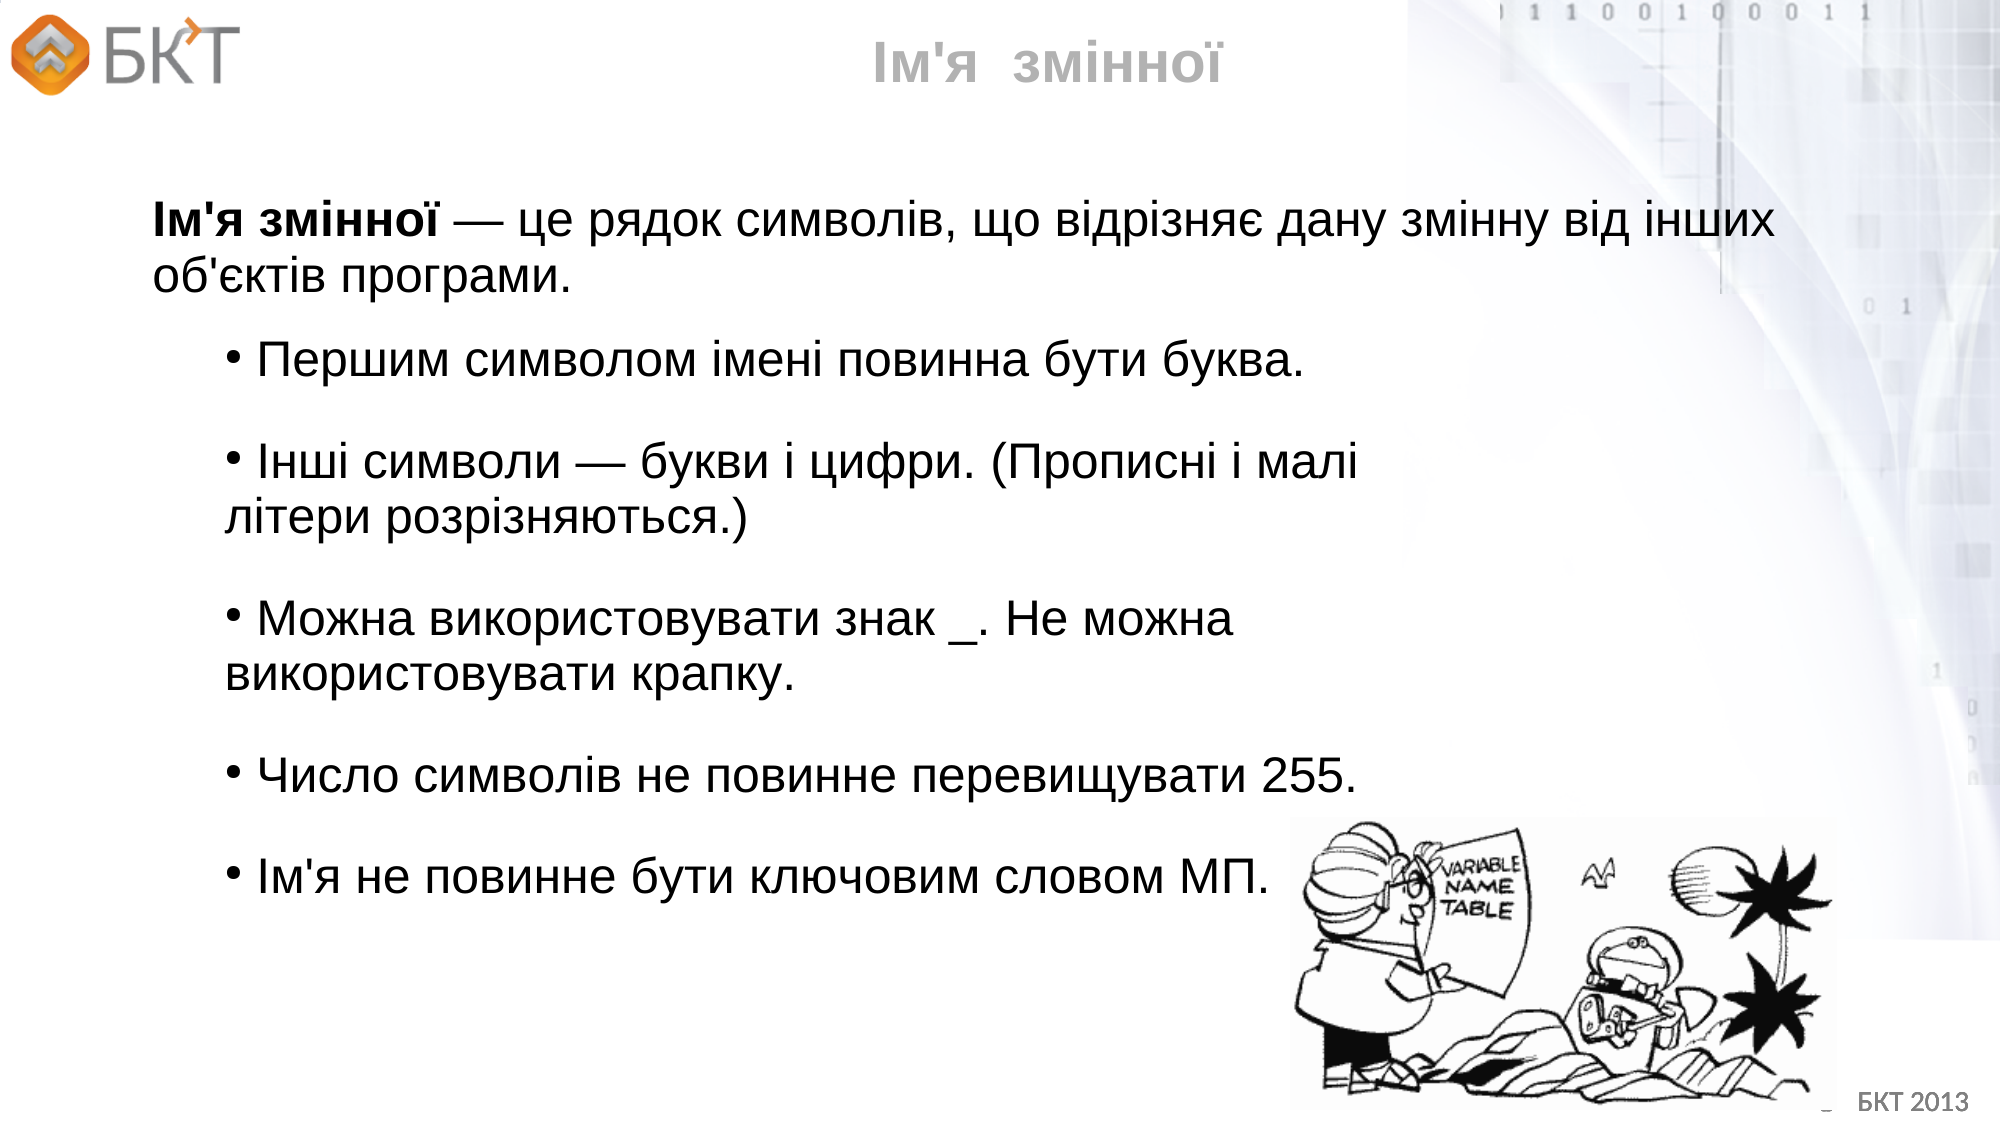

Ім'я змінної
Ім'я змінної — це рядок символів, що відрізняє дану змінну від інших об'єктів програми.
 Першим символом імені повинна бути буква.
 Інші символи — букви і цифри. (Прописні і малі літери розрізняються.)
 Можна використовувати знак _. Не можна використовувати крапку.
 Число символів не повинне перевищувати 255.
 Ім'я не повинне бути ключовим словом МП.
БКТ 2013
БКТ 2013
БКТ 2013
БКТ 2013
БКТ 2013